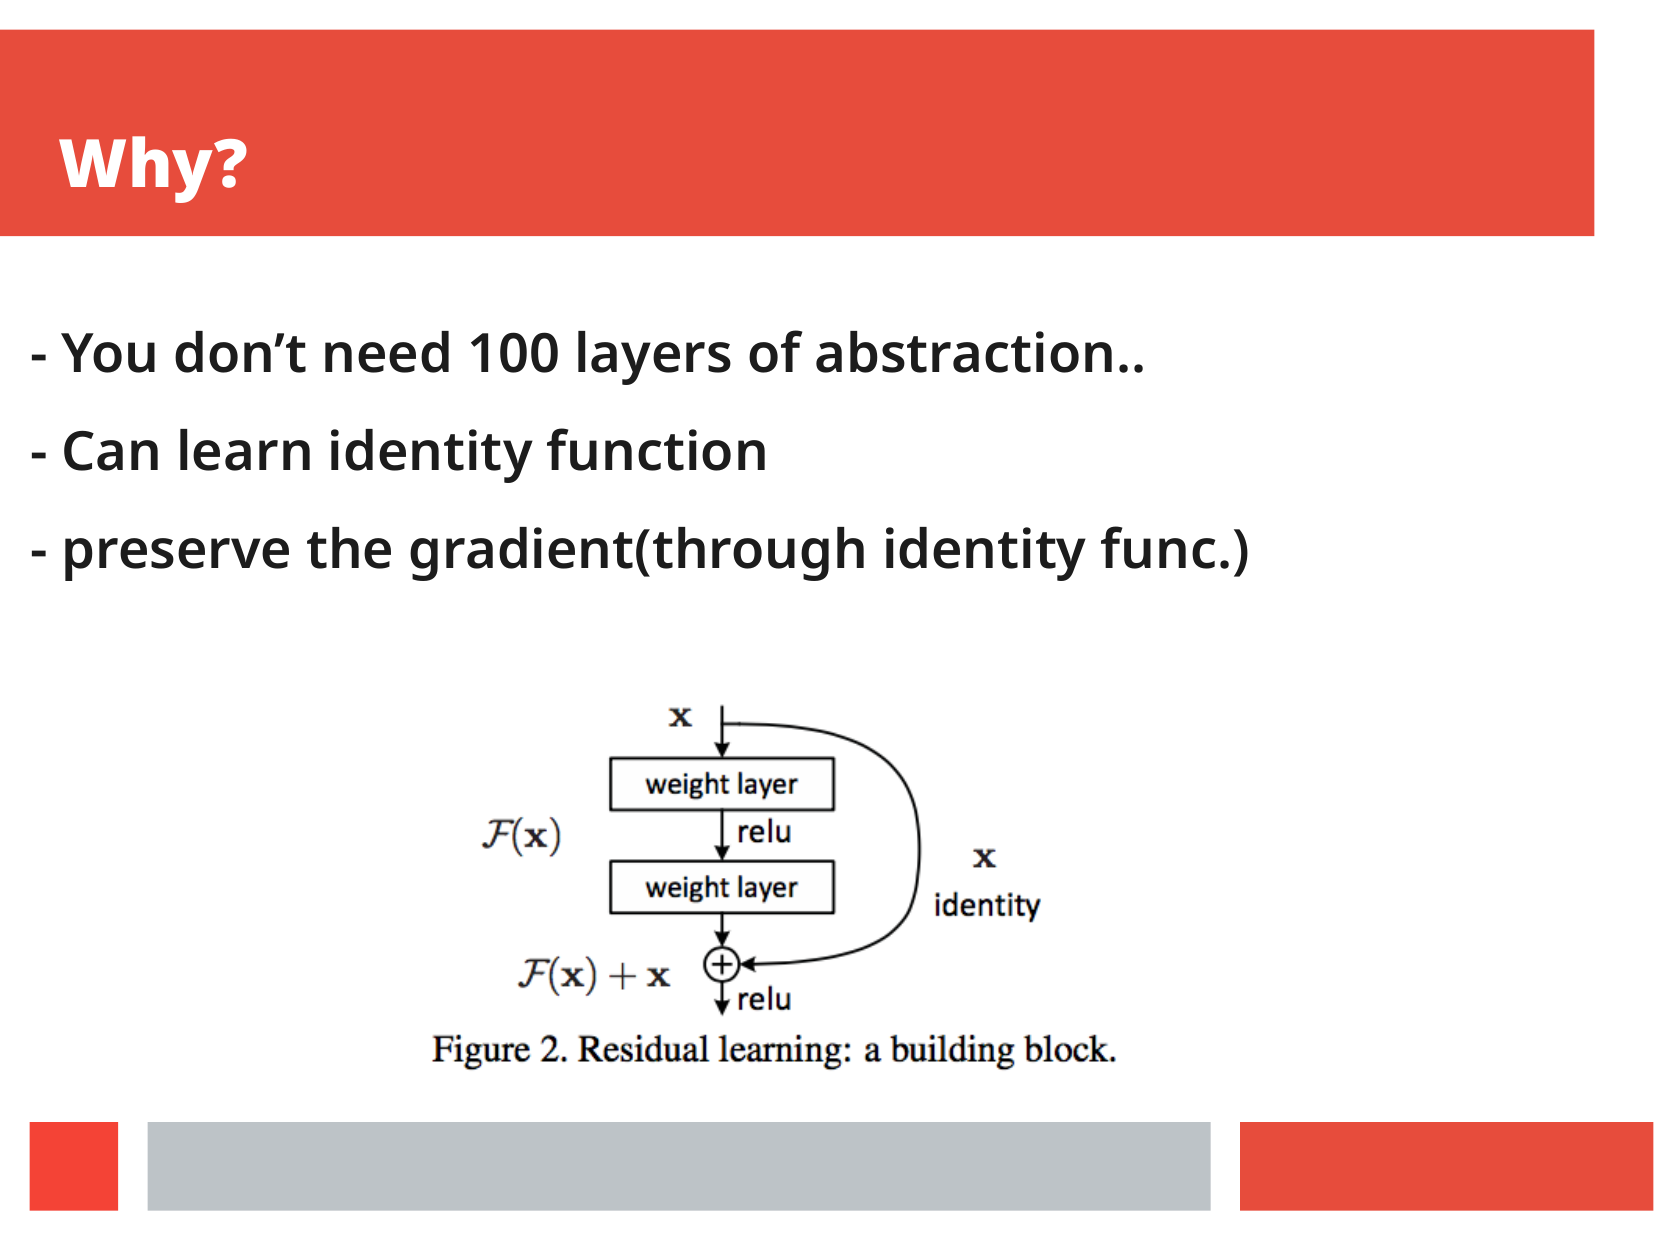

# Why?
- You don’t need 100 layers of abstraction..
- Can learn identity function
- preserve the gradient(through identity func.)